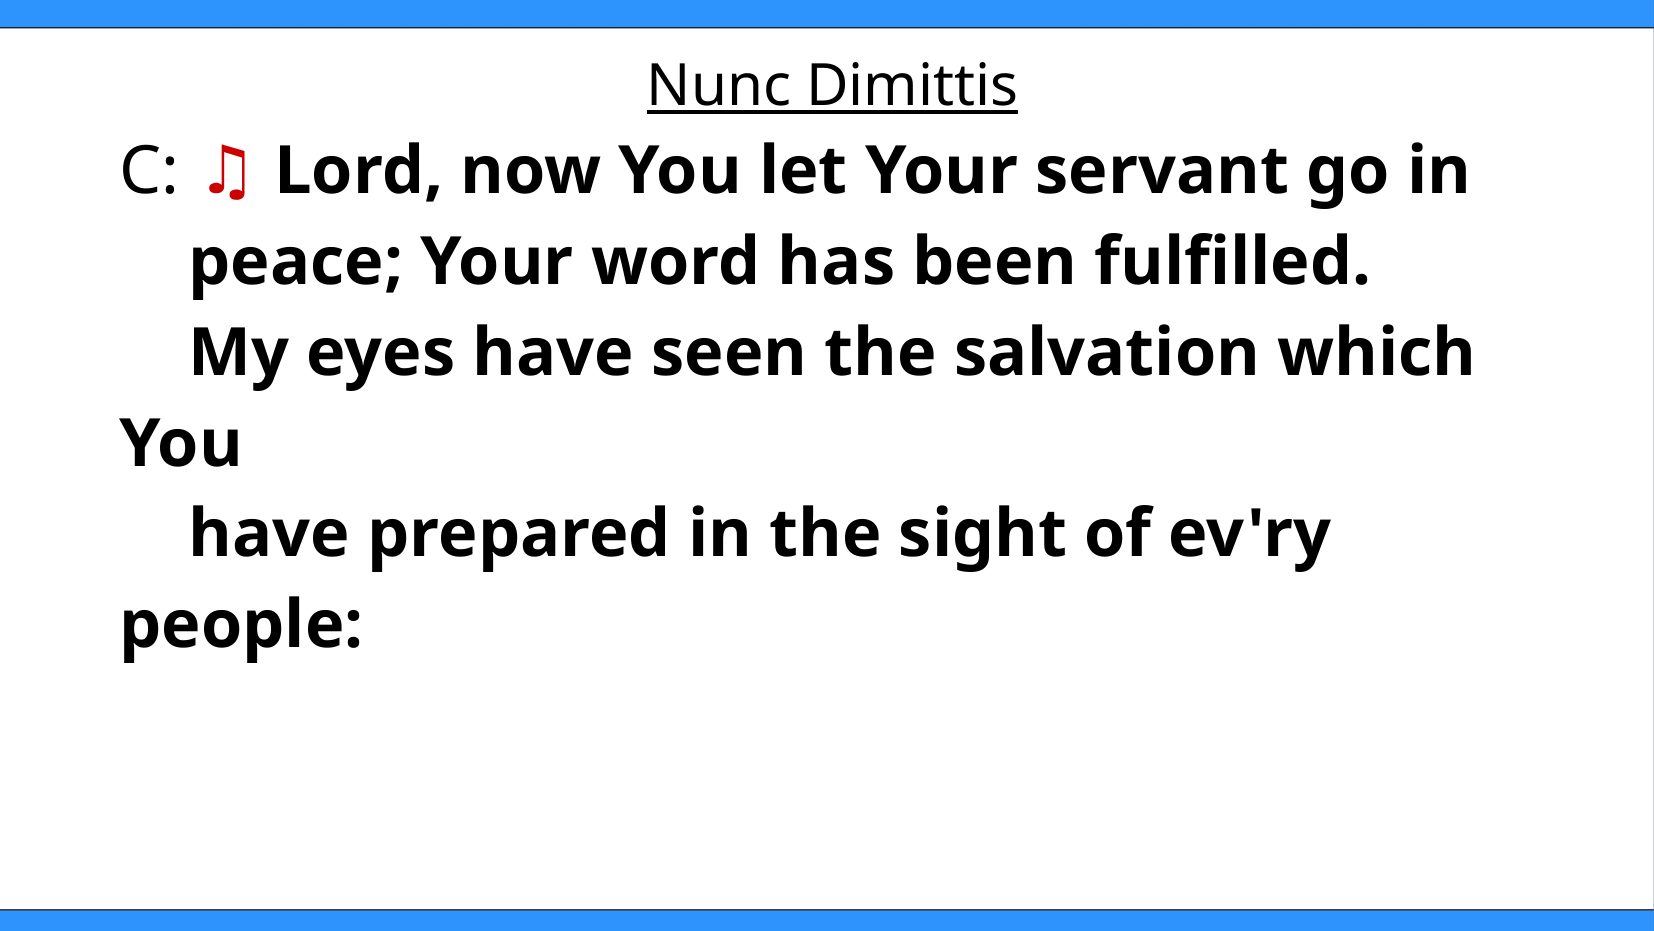

Nunc Dimittis
C: ♫ Lord, now You let Your servant go in
 peace; Your word has been fulfilled.
 My eyes have seen the salvation which You
 have prepared in the sight of ev'ry people: